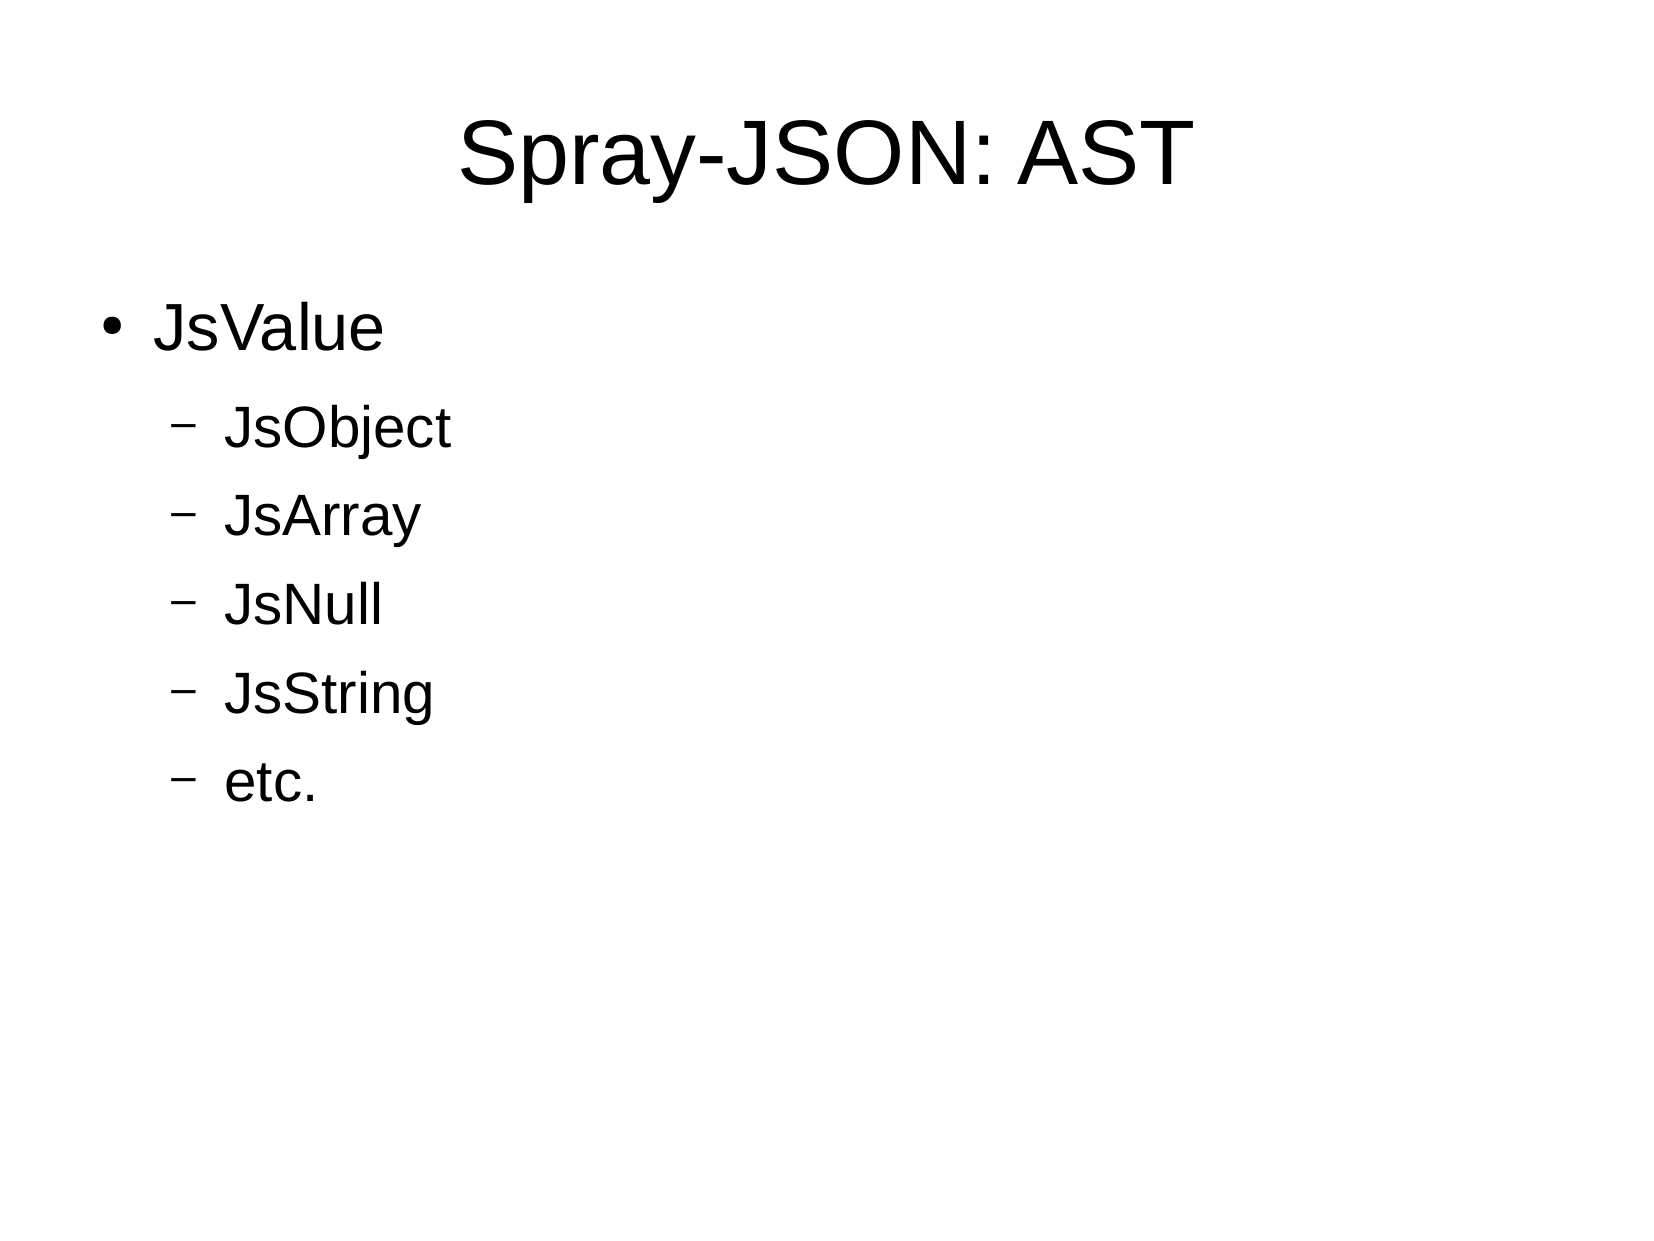

# Spray-JSON: AST
JsValue
JsObject
JsArray
JsNull
JsString
etc.